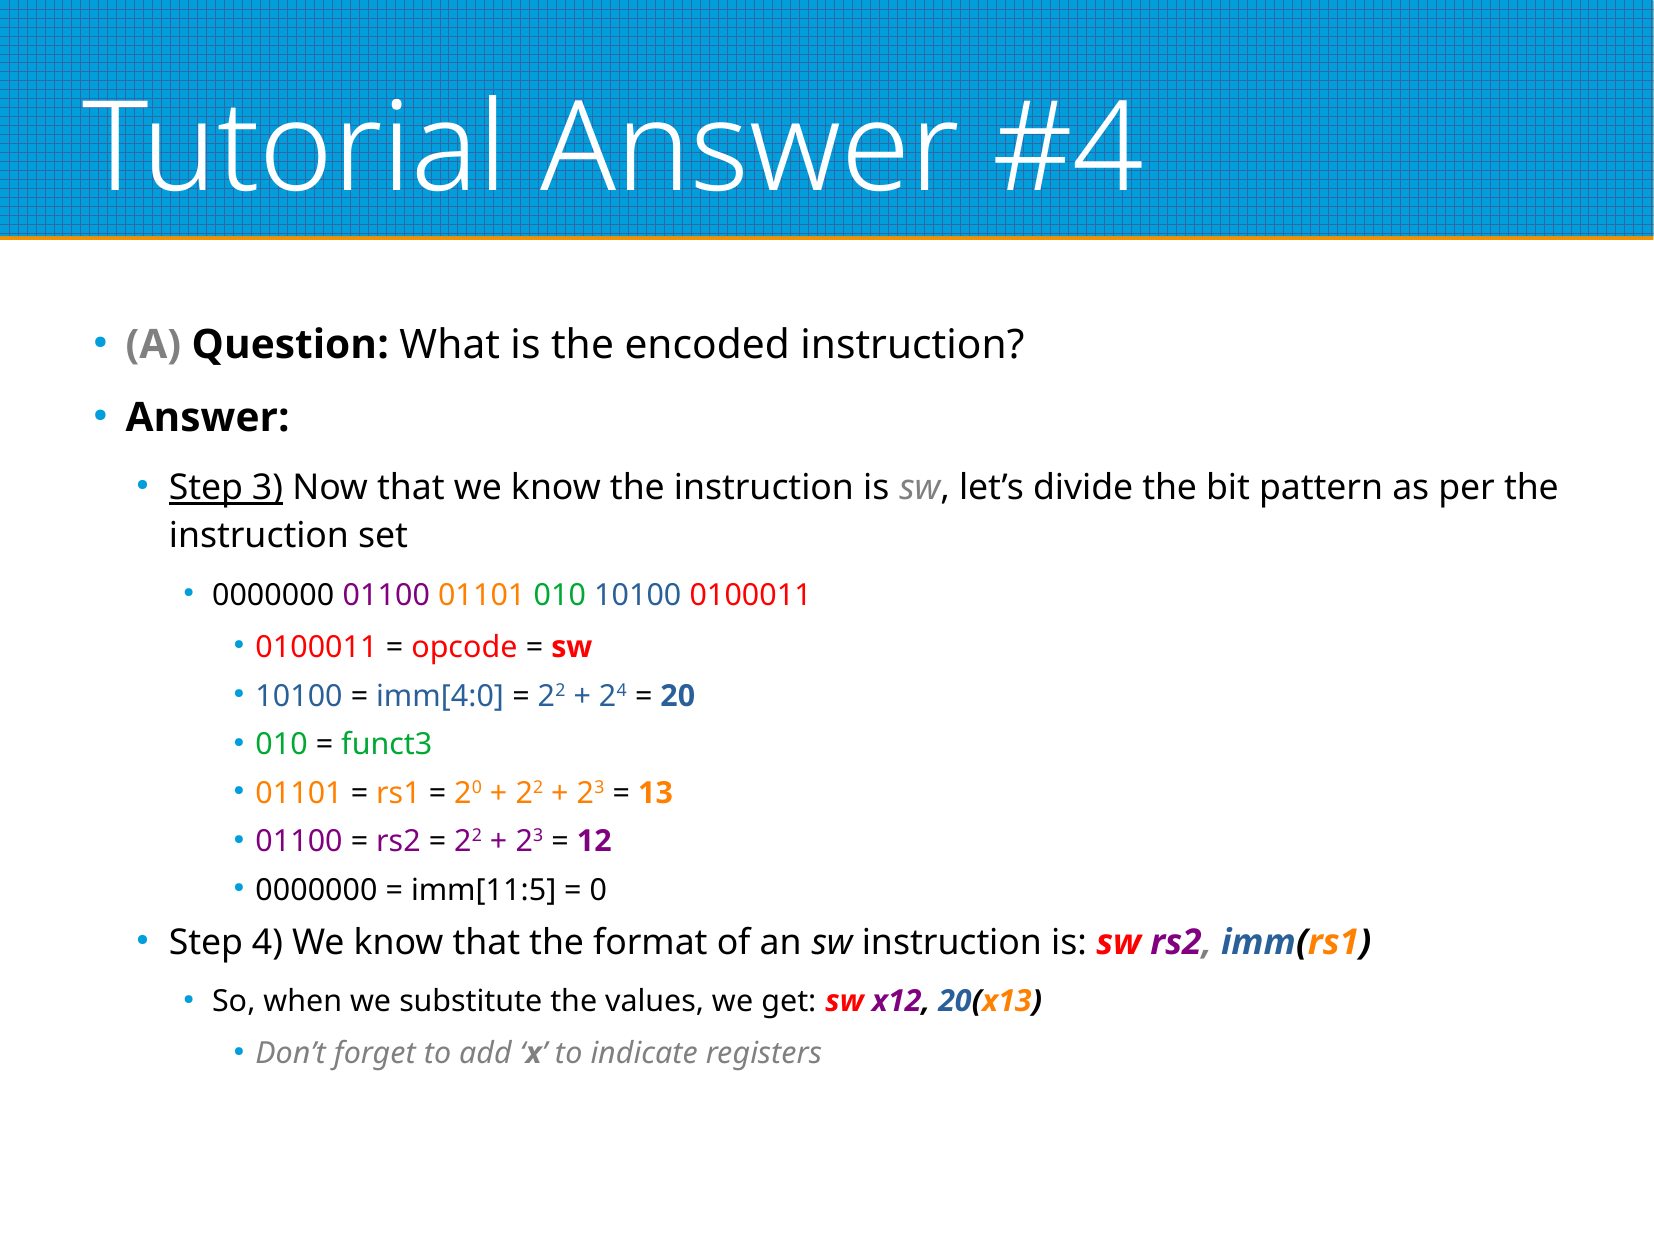

# Tutorial Answer #4
(A) Question: What is the encoded instruction?
Answer:
Step 3) Now that we know the instruction is sw, let’s divide the bit pattern as per the instruction set
0000000 01100 01101 010 10100 0100011
0100011 = opcode = sw
10100 = imm[4:0] = 22 + 24 = 20
010 = funct3
01101 = rs1 = 20 + 22 + 23 = 13
01100 = rs2 = 22 + 23 = 12
0000000 = imm[11:5] = 0
Step 4) We know that the format of an sw instruction is: sw rs2, imm(rs1)
So, when we substitute the values, we get: sw x12, 20(x13)
Don’t forget to add ‘x’ to indicate registers